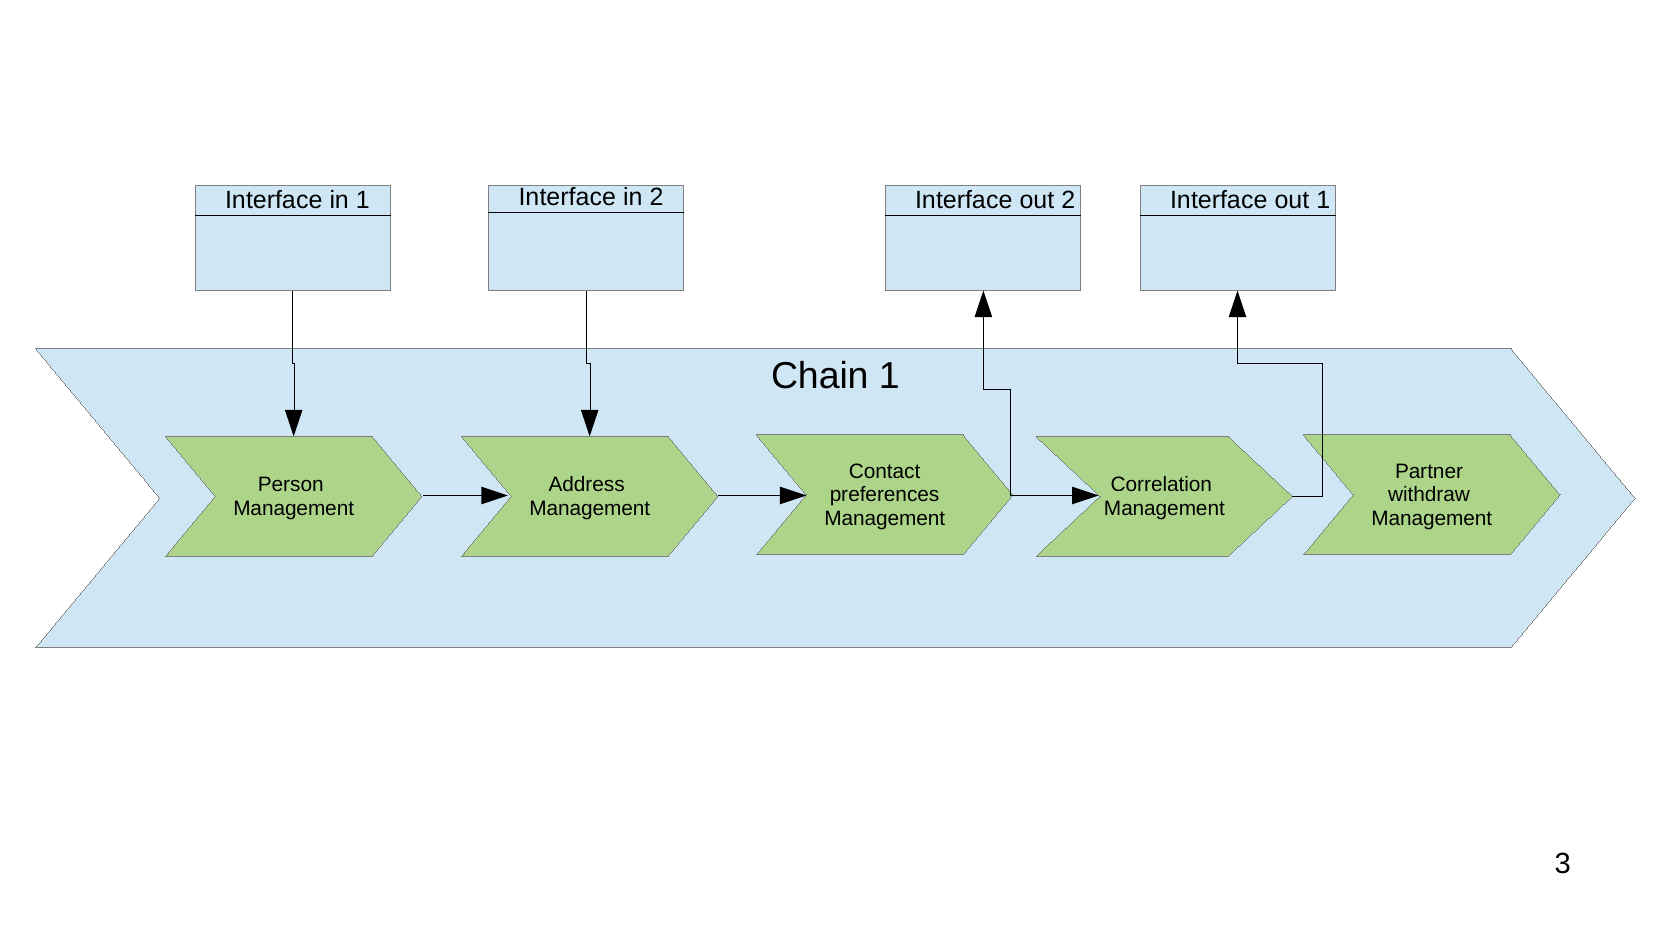

Interface in 2
Interface in 1
Interface out 2
Interface out 1
Chain 1
 Contact
preferences
Management
Partner
withdraw
Management
Person
Management
Address
Management
Correlation
Management
3